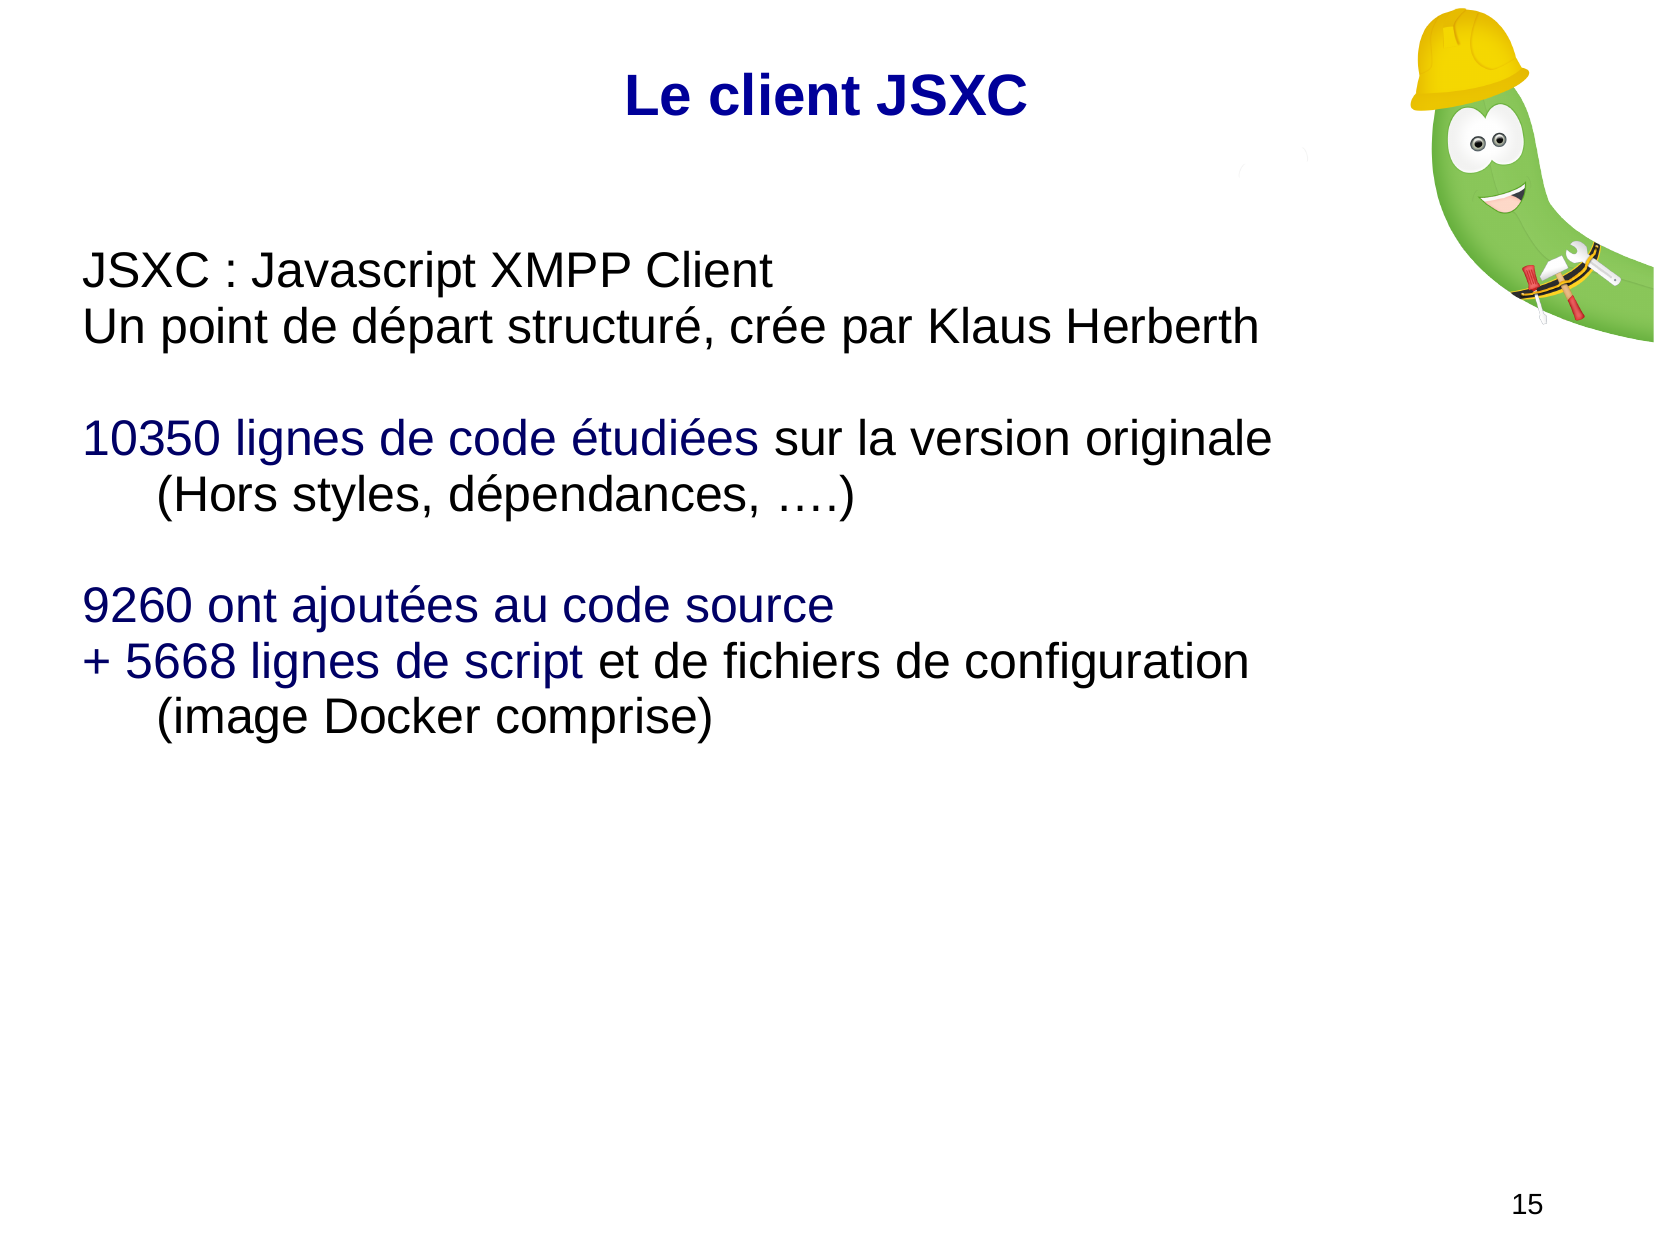

# Le client JSXC
JSXC : Javascript XMPP Client
Un point de départ structuré, crée par Klaus Herberth
10350 lignes de code étudiées sur la version originale
	(Hors styles, dépendances, ….)
9260 ont ajoutées au code source
+ 5668 lignes de script et de fichiers de configuration
	(image Docker comprise)